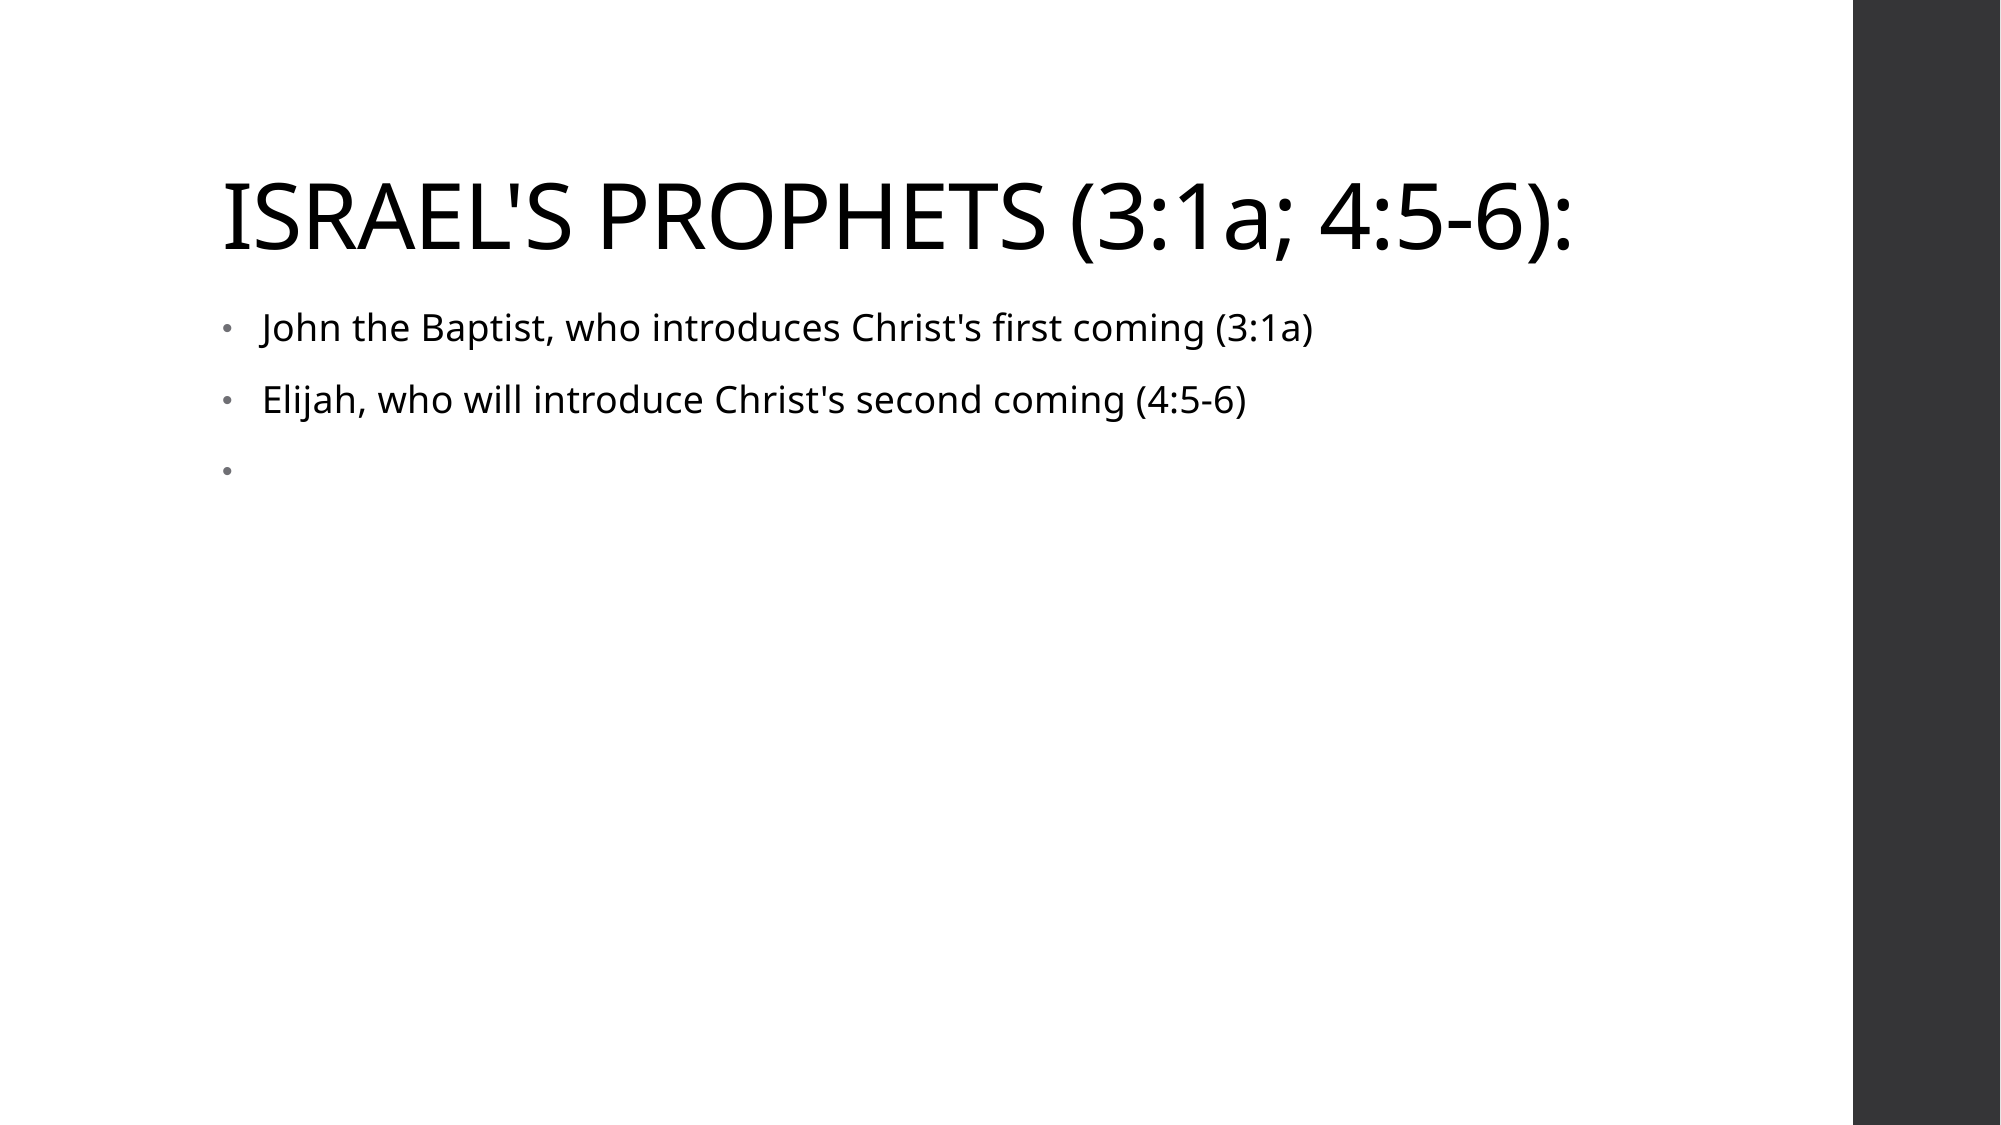

# ISRAEL'S PROPHETS (3:1a; 4:5-6):
 John the Baptist, who introduces Christ's first coming (3:1a)
 Elijah, who will introduce Christ's second coming (4:5-6)